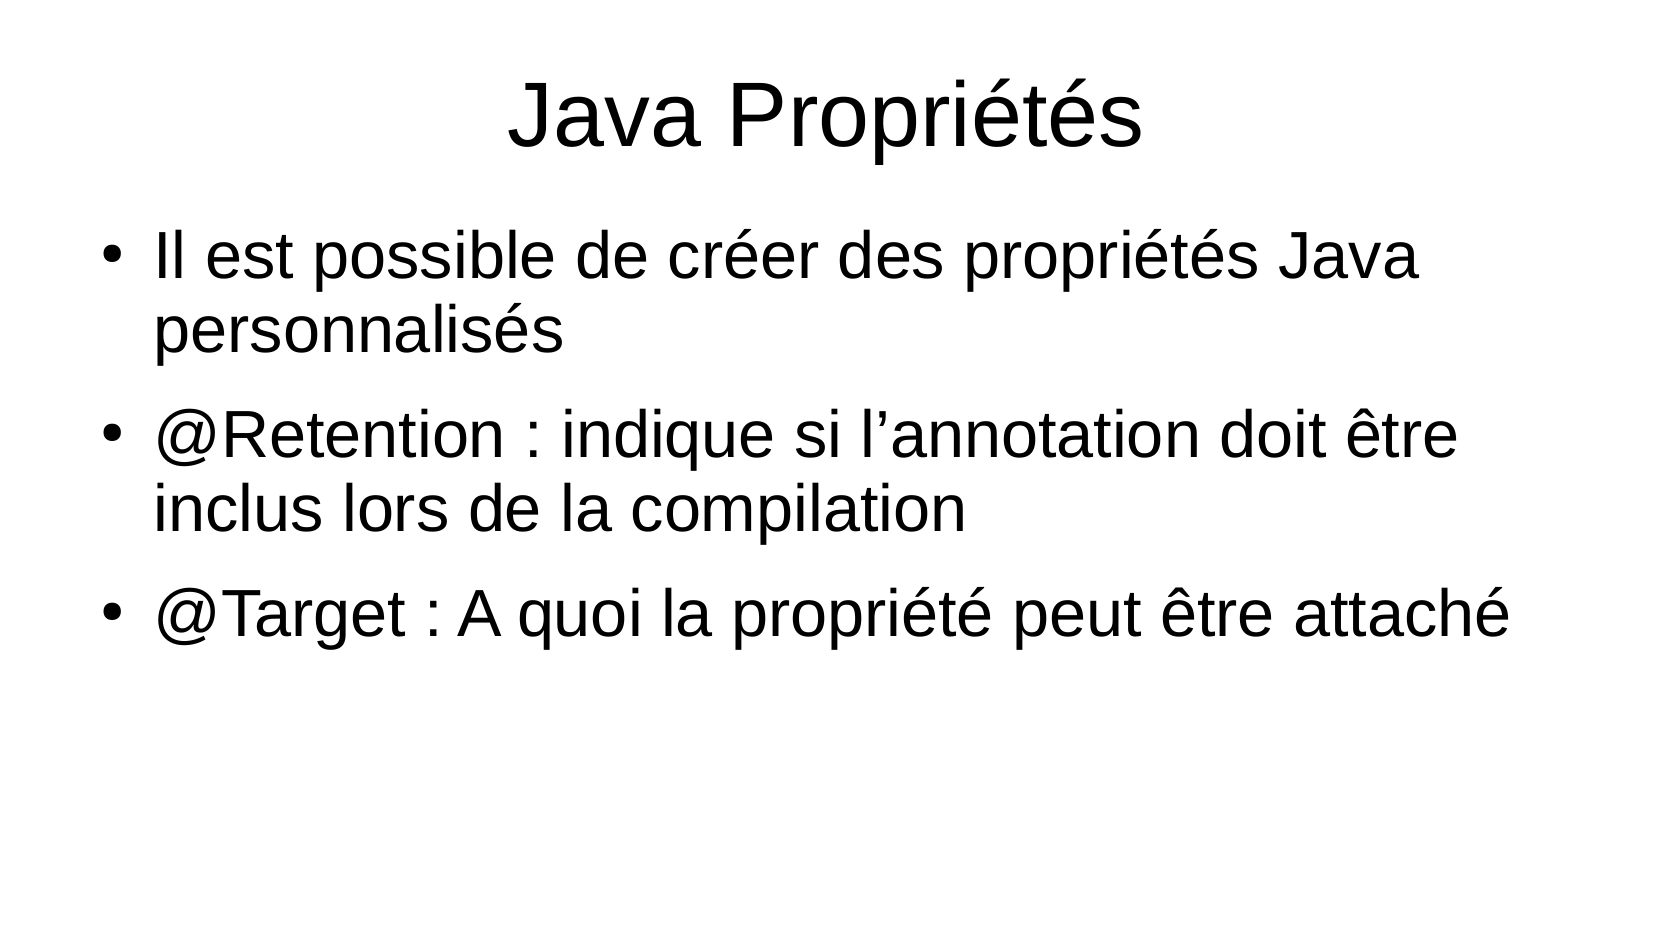

# Java Propriétés
Il est possible de créer des propriétés Java personnalisés
@Retention : indique si l’annotation doit être inclus lors de la compilation
@Target : A quoi la propriété peut être attaché